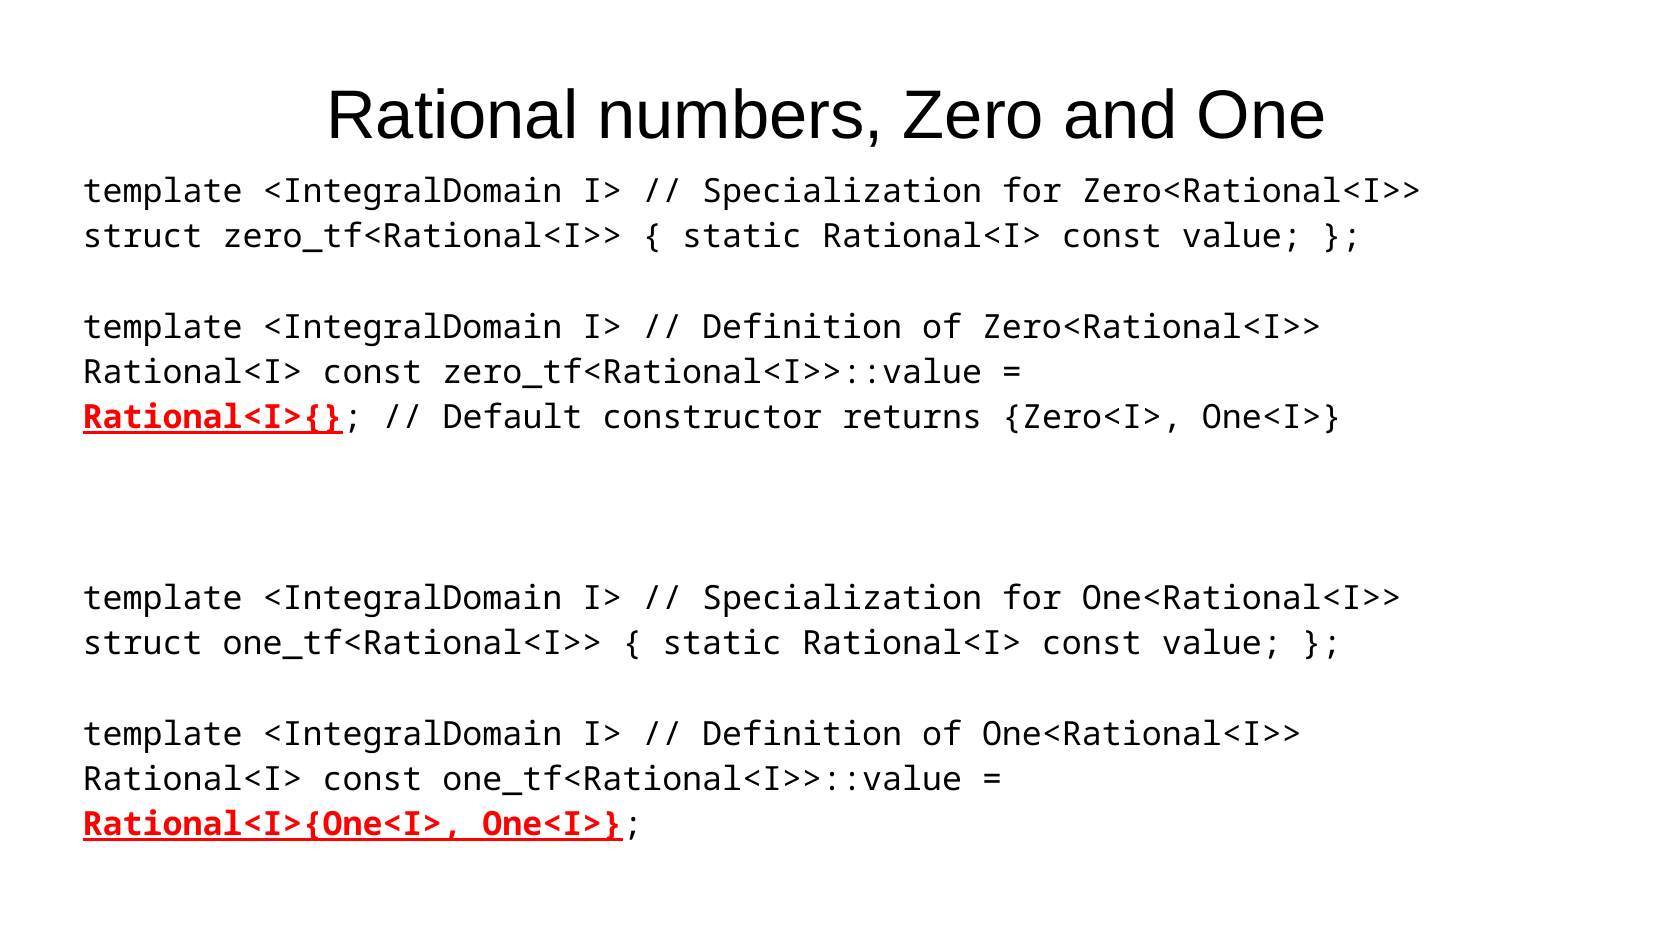

Rational numbers, Zero and One
# template <IntegralDomain I> // Specialization for Zero<Rational<I>>
struct zero_tf<Rational<I>> { static Rational<I> const value; };
template <IntegralDomain I> // Definition of Zero<Rational<I>>
Rational<I> const zero_tf<Rational<I>>::value =
Rational<I>{}; // Default constructor returns {Zero<I>, One<I>}
template <IntegralDomain I> // Specialization for One<Rational<I>>
struct one_tf<Rational<I>> { static Rational<I> const value; };
template <IntegralDomain I> // Definition of One<Rational<I>>
Rational<I> const one_tf<Rational<I>>::value =
Rational<I>{One<I>, One<I>};